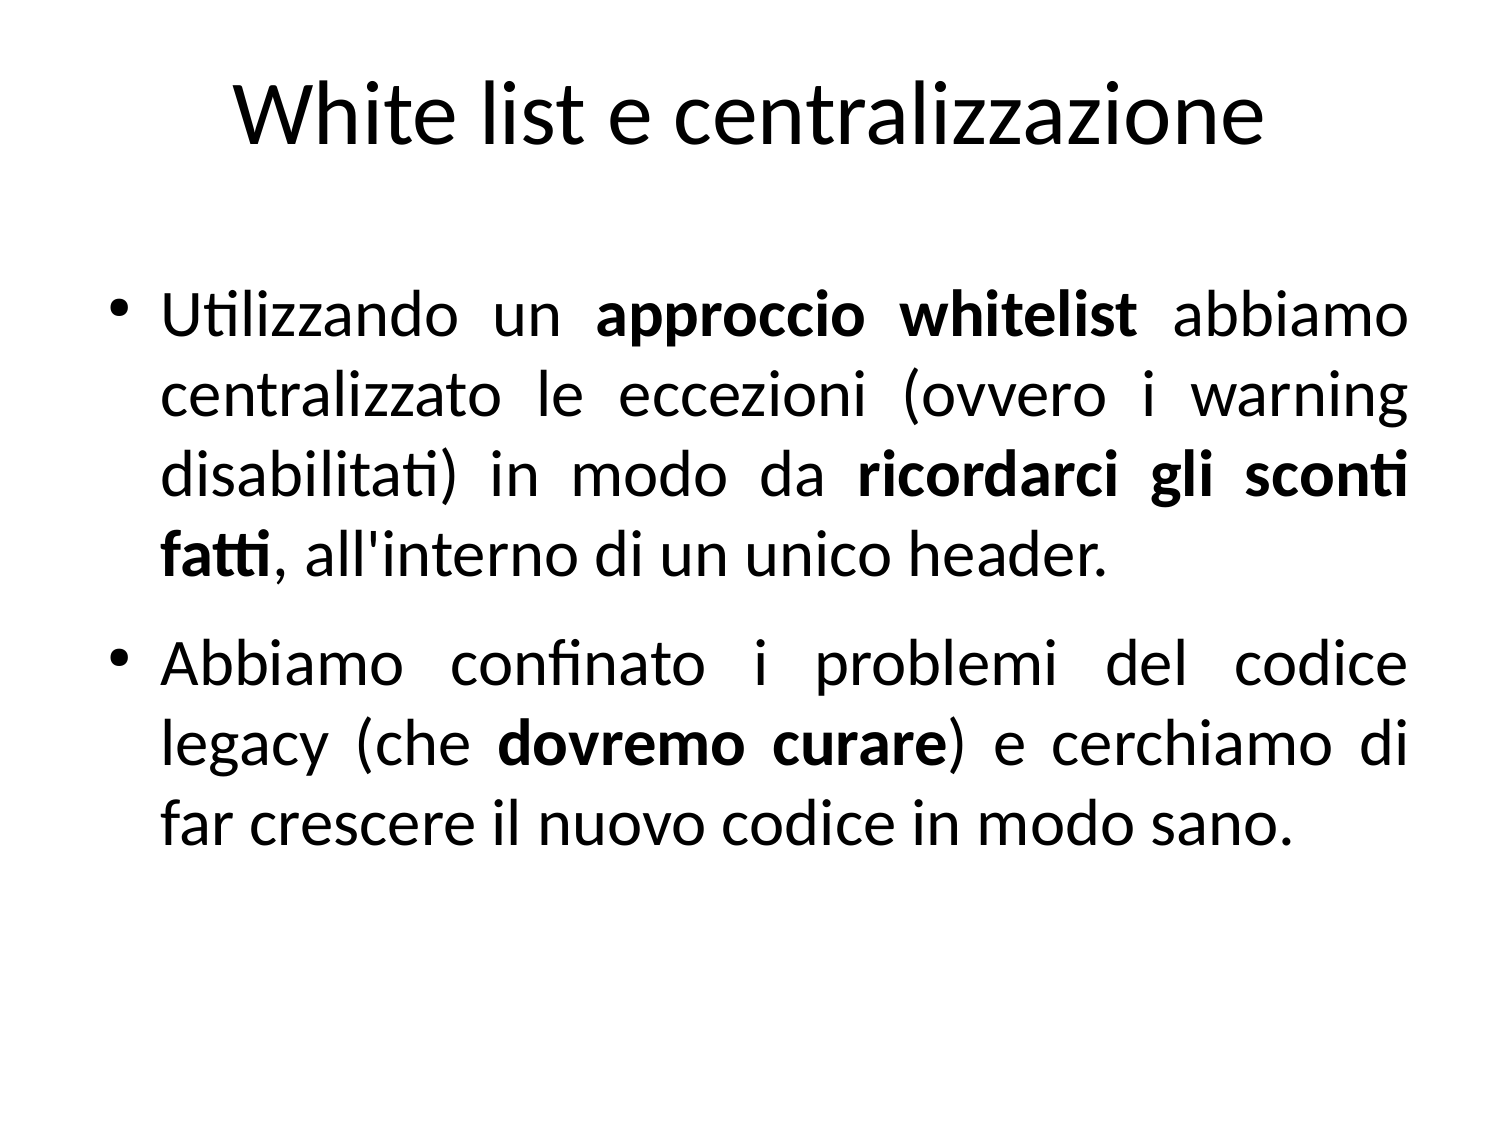

# White list e centralizzazione
Utilizzando un approccio whitelist abbiamo centralizzato le eccezioni (ovvero i warning disabilitati) in modo da ricordarci gli sconti fatti, all'interno di un unico header.
Abbiamo confinato i problemi del codice legacy (che dovremo curare) e cerchiamo di far crescere il nuovo codice in modo sano.